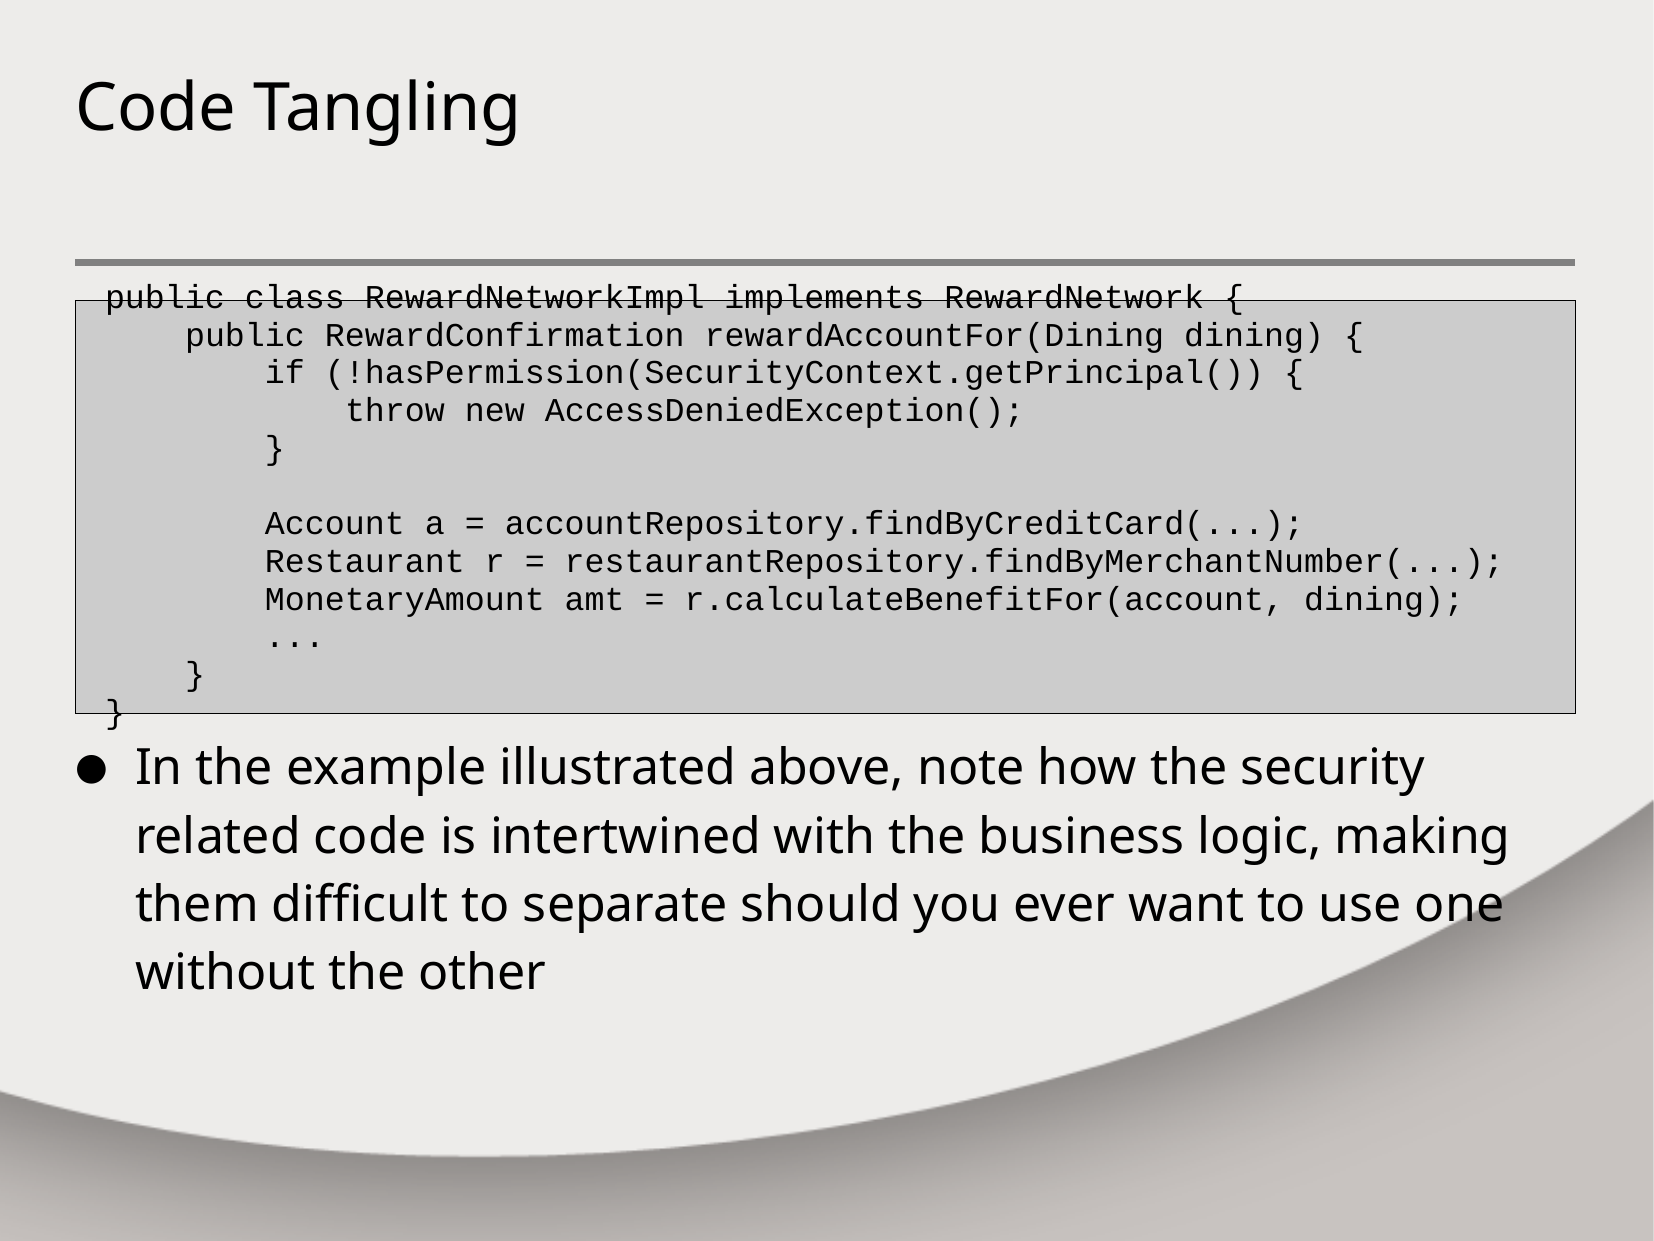

# Code Tangling
public class RewardNetworkImpl implements RewardNetwork {
 public RewardConfirmation rewardAccountFor(Dining dining) {
 if (!hasPermission(SecurityContext.getPrincipal()) {
 throw new AccessDeniedException();
 }
 Account a = accountRepository.findByCreditCard(...);
 Restaurant r = restaurantRepository.findByMerchantNumber(...);
 MonetaryAmount amt = r.calculateBenefitFor(account, dining);
 ...
 }
}
In the example illustrated above, note how the security related code is intertwined with the business logic, making them difficult to separate should you ever want to use one without the other